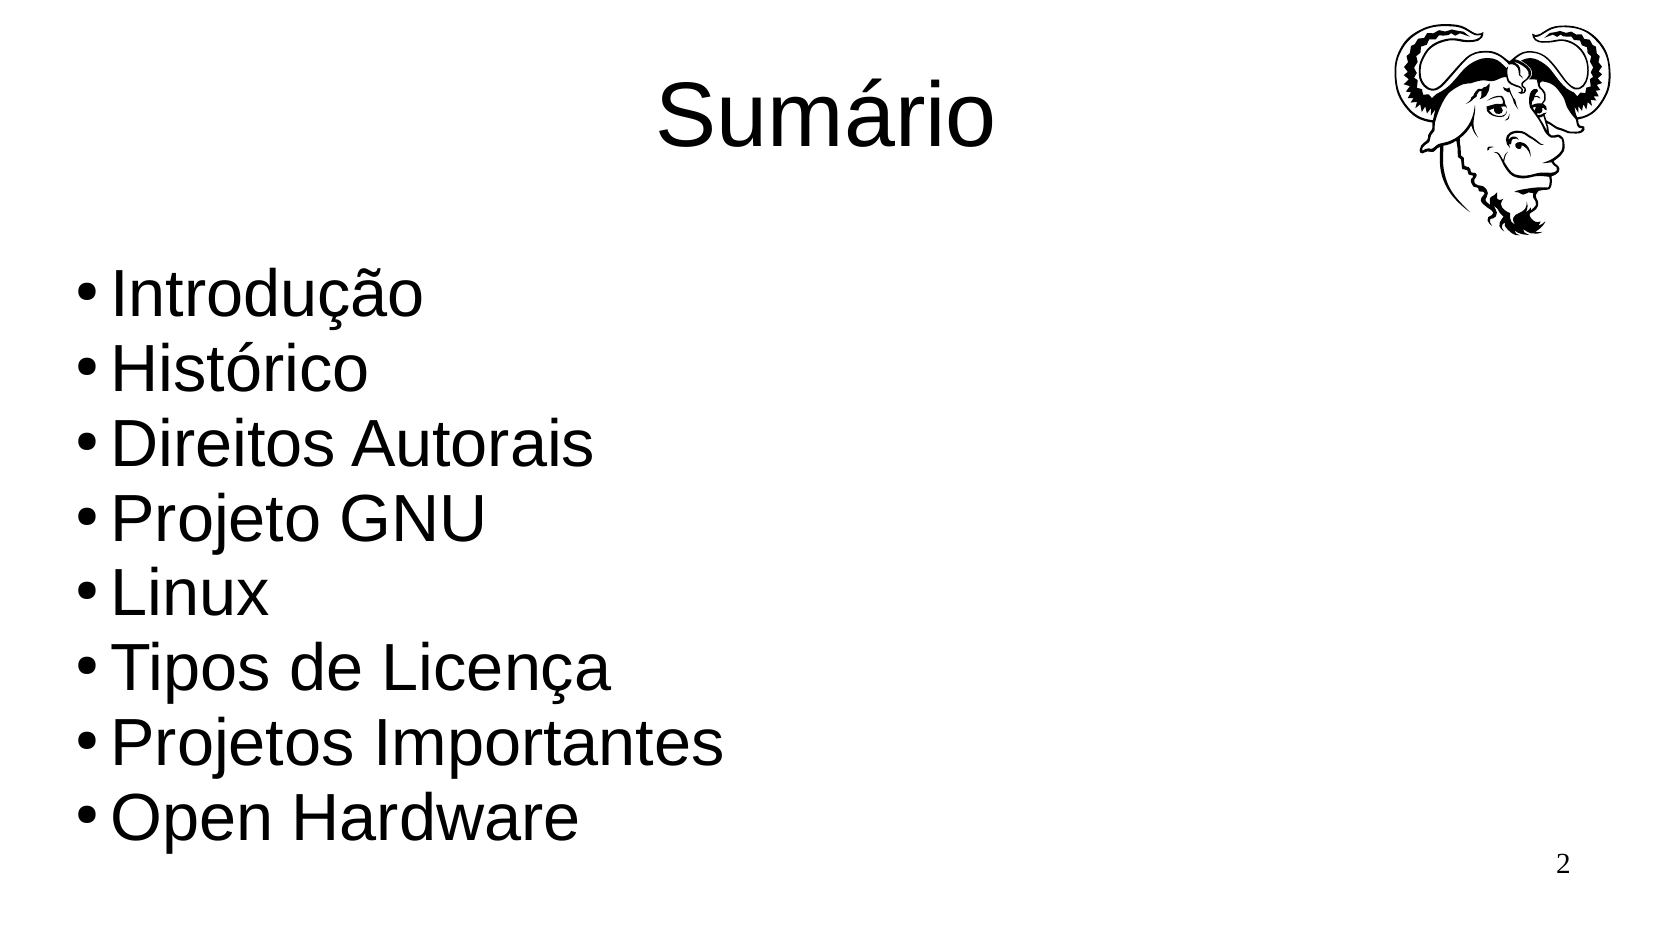

# Sumário
Introdução
Histórico
Direitos Autorais
Projeto GNU
Linux
Tipos de Licença
Projetos Importantes
Open Hardware
2